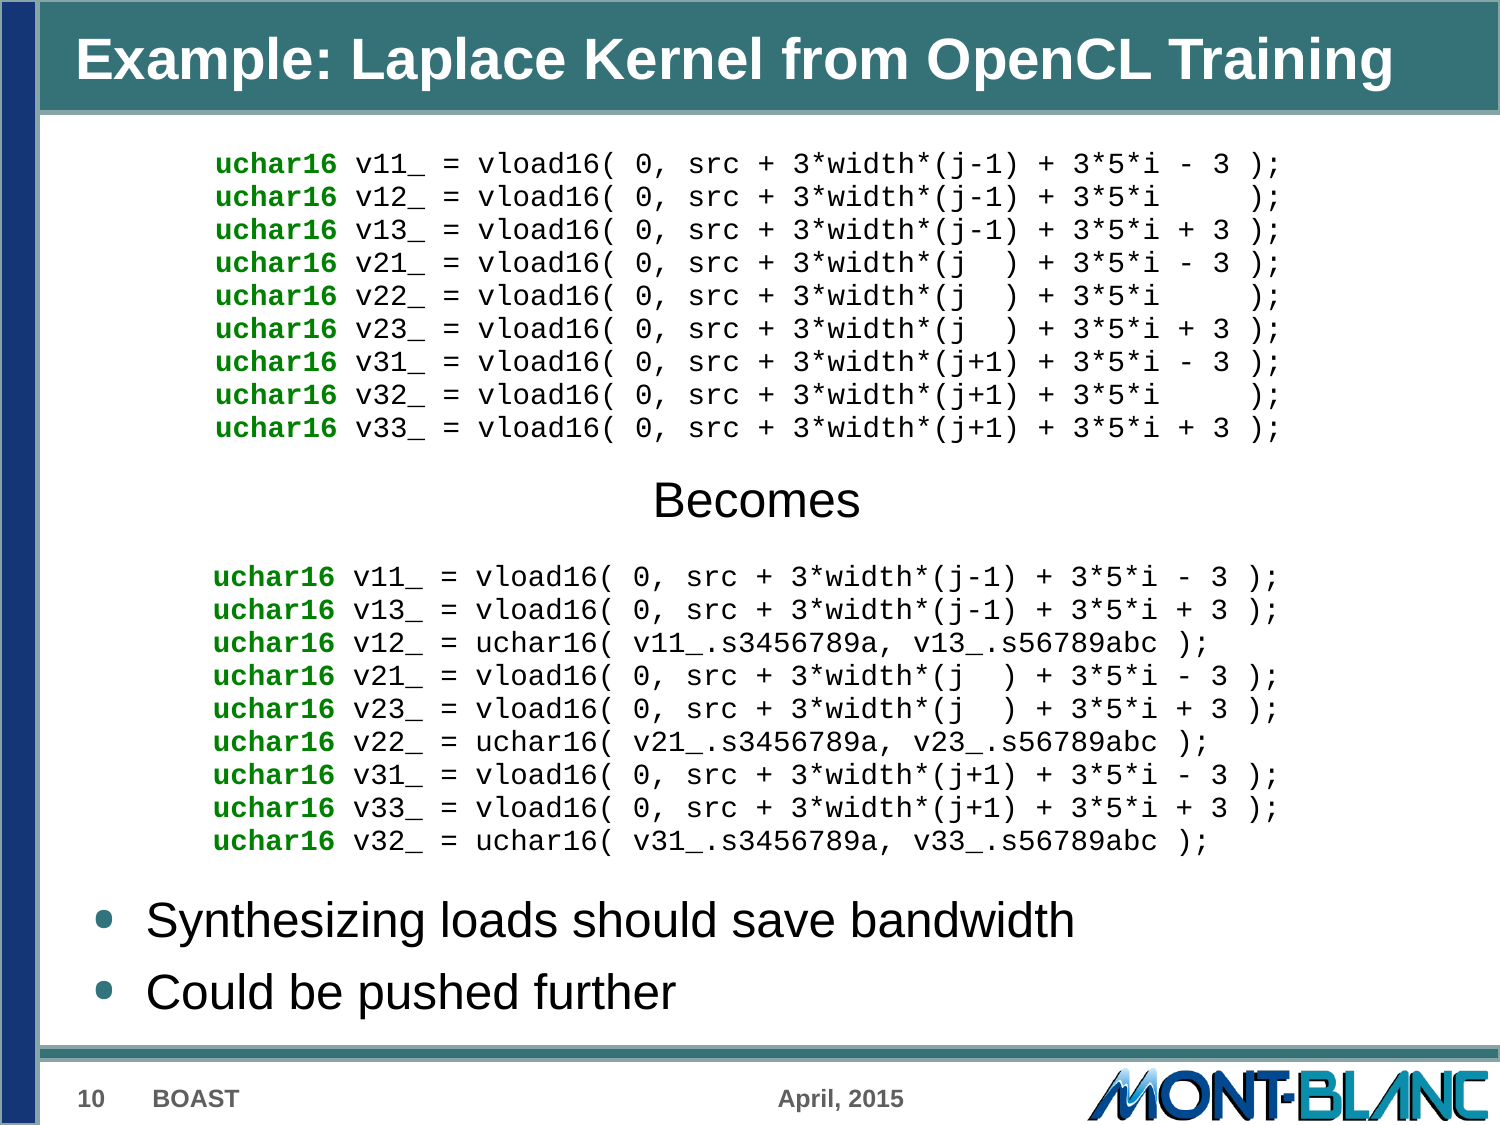

# Example: Laplace Kernel from OpenCL Training
uchar16 v11_ = vload16( 0, src + 3*width*(j-1) + 3*5*i - 3 );
uchar16 v12_ = vload16( 0, src + 3*width*(j-1) + 3*5*i );
uchar16 v13_ = vload16( 0, src + 3*width*(j-1) + 3*5*i + 3 );
uchar16 v21_ = vload16( 0, src + 3*width*(j ) + 3*5*i - 3 );
uchar16 v22_ = vload16( 0, src + 3*width*(j ) + 3*5*i );
uchar16 v23_ = vload16( 0, src + 3*width*(j ) + 3*5*i + 3 );
uchar16 v31_ = vload16( 0, src + 3*width*(j+1) + 3*5*i - 3 );
uchar16 v32_ = vload16( 0, src + 3*width*(j+1) + 3*5*i );
uchar16 v33_ = vload16( 0, src + 3*width*(j+1) + 3*5*i + 3 );
Becomes
uchar16 v11_ = vload16( 0, src + 3*width*(j-1) + 3*5*i - 3 );
uchar16 v13_ = vload16( 0, src + 3*width*(j-1) + 3*5*i + 3 );
uchar16 v12_ = uchar16( v11_.s3456789a, v13_.s56789abc );
uchar16 v21_ = vload16( 0, src + 3*width*(j ) + 3*5*i - 3 );
uchar16 v23_ = vload16( 0, src + 3*width*(j ) + 3*5*i + 3 );
uchar16 v22_ = uchar16( v21_.s3456789a, v23_.s56789abc );
uchar16 v31_ = vload16( 0, src + 3*width*(j+1) + 3*5*i - 3 );
uchar16 v33_ = vload16( 0, src + 3*width*(j+1) + 3*5*i + 3 );
uchar16 v32_ = uchar16( v31_.s3456789a, v33_.s56789abc );
Synthesizing loads should save bandwidth
Could be pushed further
10
BOAST
April, 2015